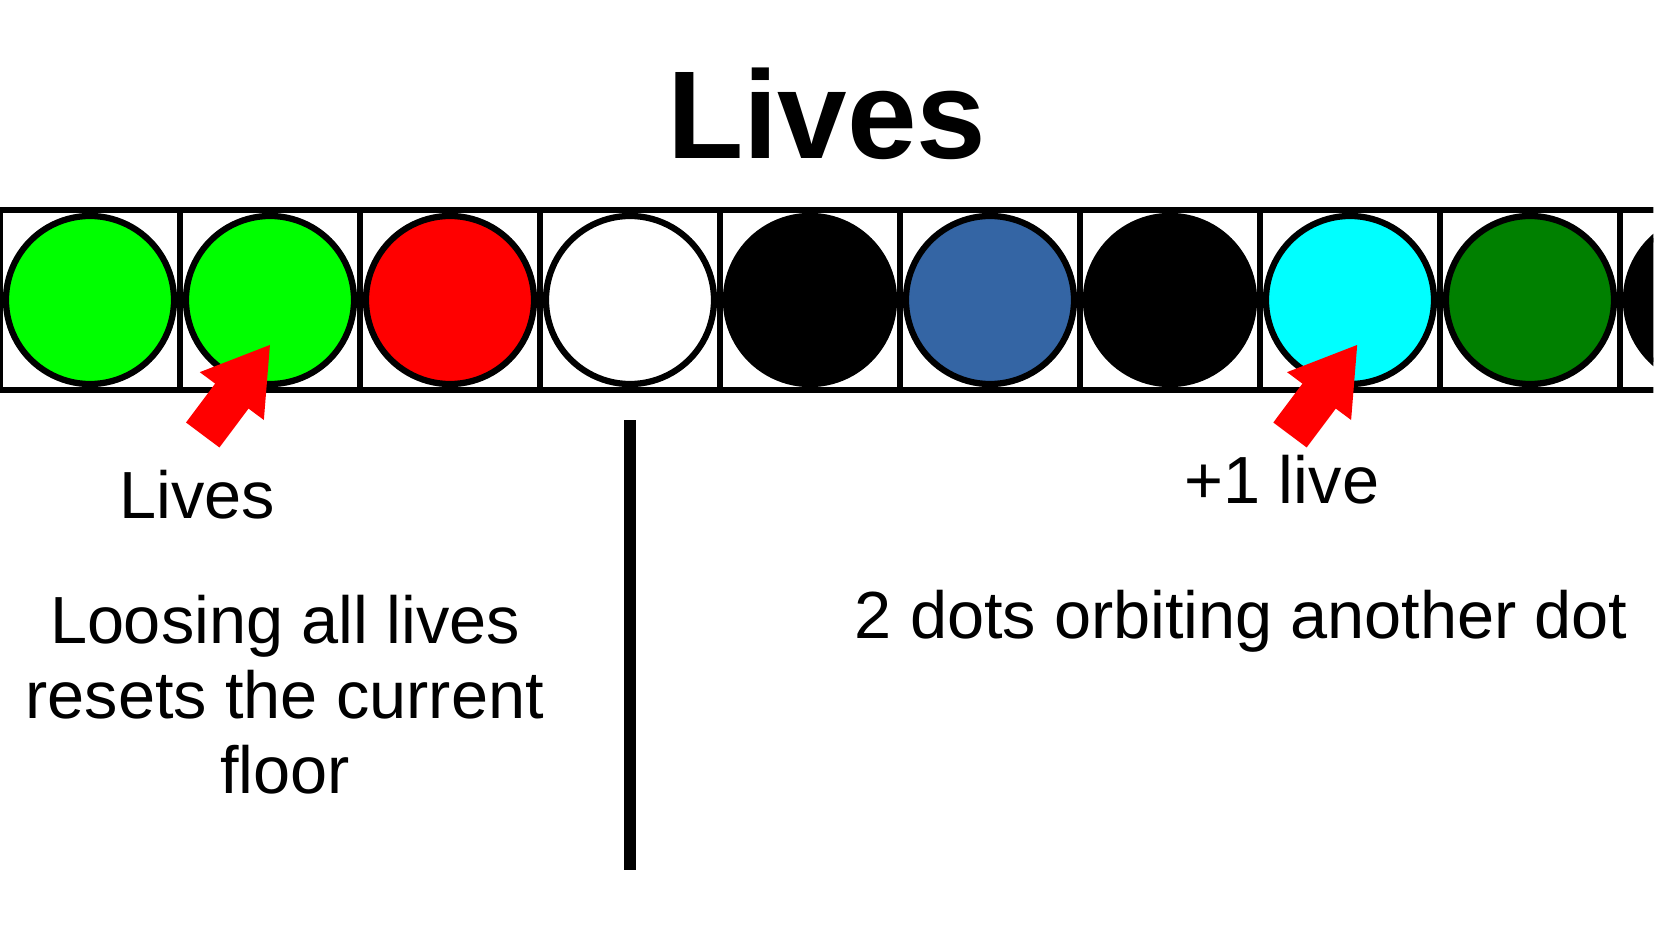

# Lives
+1 live
Lives
2 dots orbiting another dot
Loosing all lives
resets the current
floor